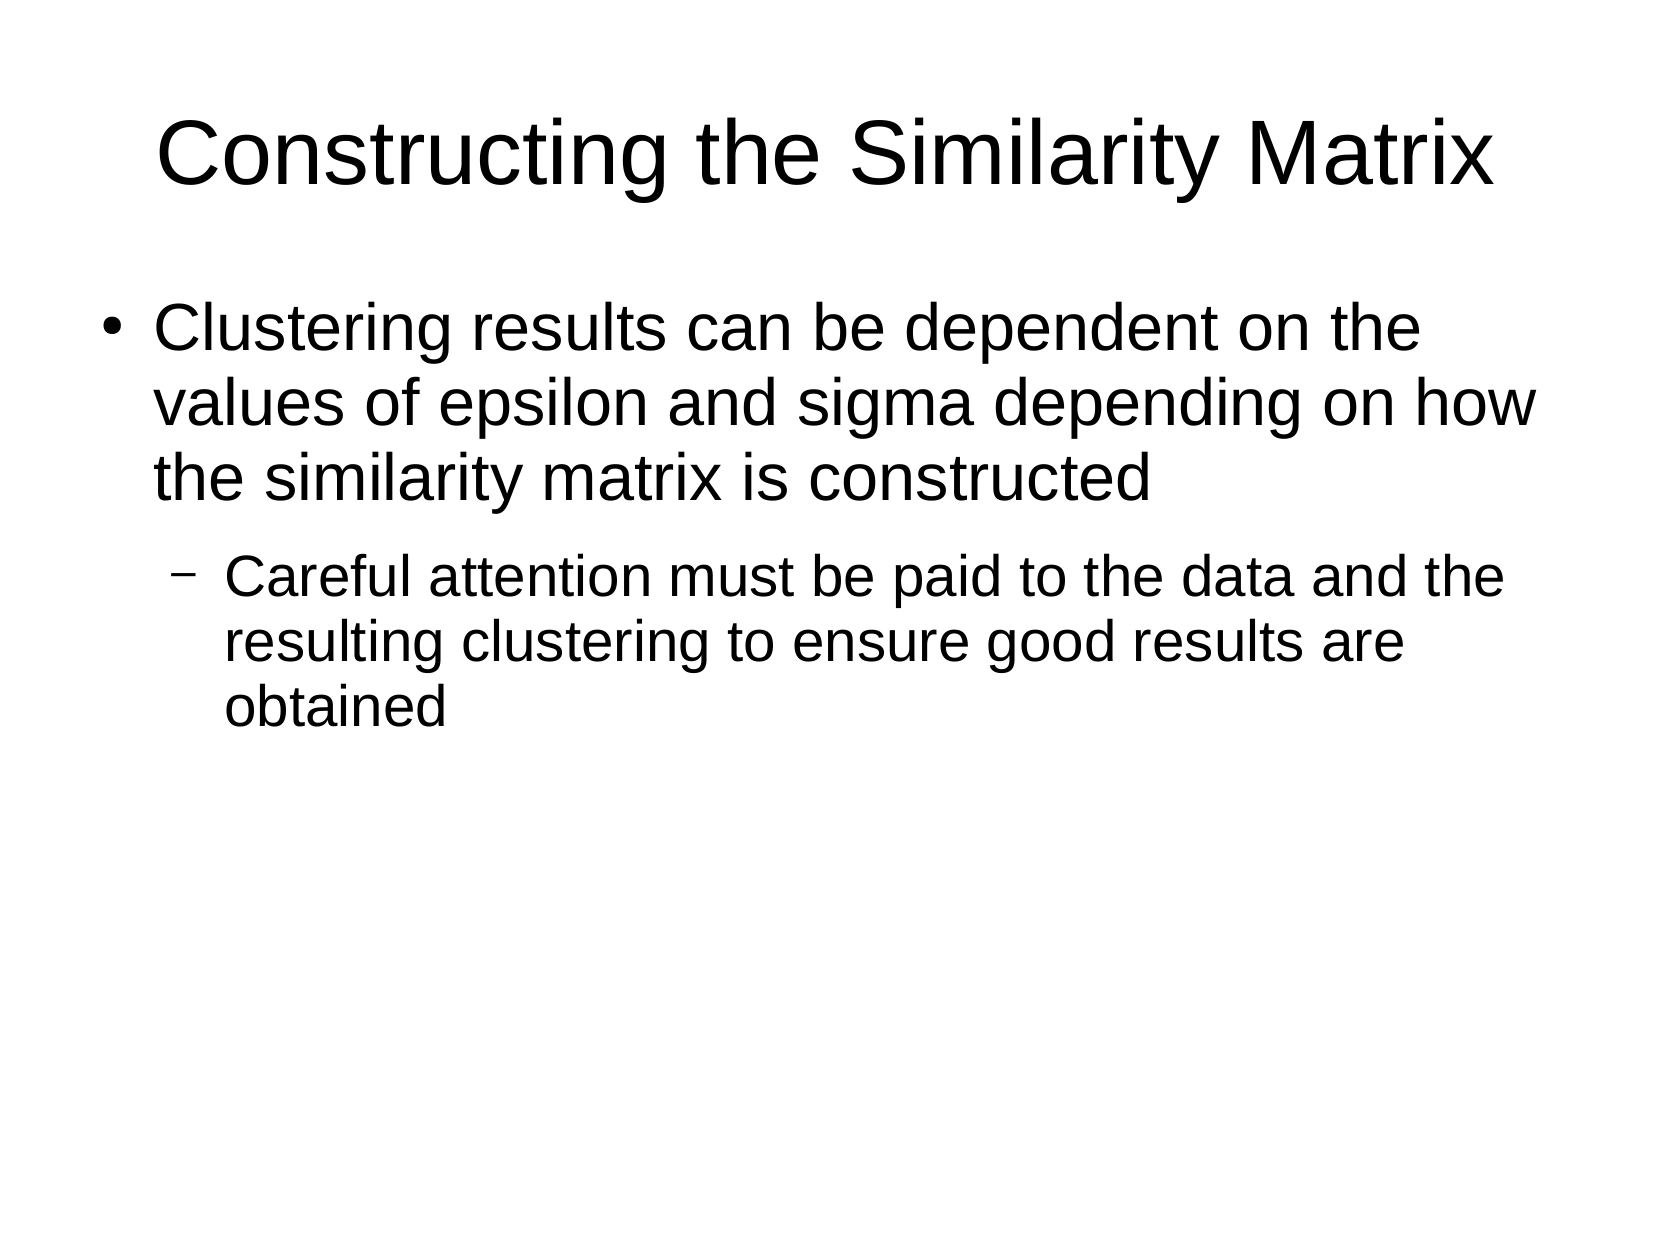

# Constructing the Similarity Matrix
Clustering results can be dependent on the values of epsilon and sigma depending on how the similarity matrix is constructed
Careful attention must be paid to the data and the resulting clustering to ensure good results are obtained